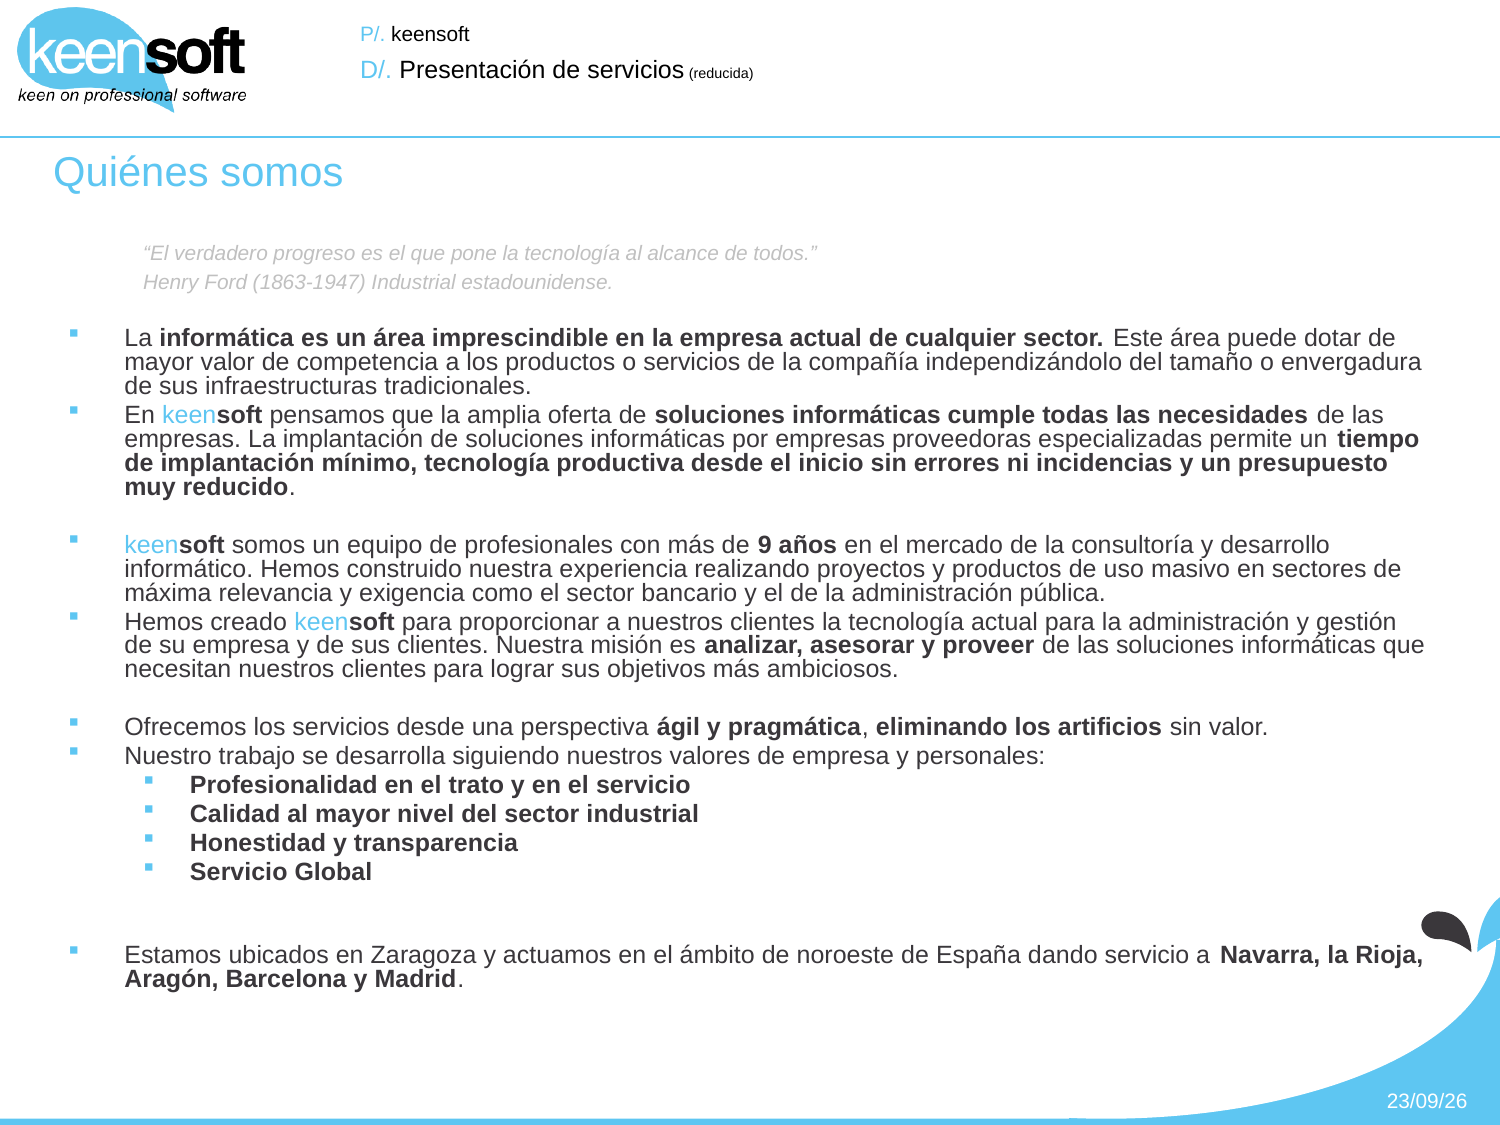

Quiénes somos
# “El verdadero progreso es el que pone la tecnología al alcance de todos.”
Henry Ford (1863-1947) Industrial estadounidense.
La informática es un área imprescindible en la empresa actual de cualquier sector. Este área puede dotar de mayor valor de competencia a los productos o servicios de la compañía independizándolo del tamaño o envergadura de sus infraestructuras tradicionales.
En keensoft pensamos que la amplia oferta de soluciones informáticas cumple todas las necesidades de las empresas. La implantación de soluciones informáticas por empresas proveedoras especializadas permite un tiempo de implantación mínimo, tecnología productiva desde el inicio sin errores ni incidencias y un presupuesto muy reducido.
keensoft somos un equipo de profesionales con más de 9 años en el mercado de la consultoría y desarrollo informático. Hemos construido nuestra experiencia realizando proyectos y productos de uso masivo en sectores de máxima relevancia y exigencia como el sector bancario y el de la administración pública.
Hemos creado keensoft para proporcionar a nuestros clientes la tecnología actual para la administración y gestión de su empresa y de sus clientes. Nuestra misión es analizar, asesorar y proveer de las soluciones informáticas que necesitan nuestros clientes para lograr sus objetivos más ambiciosos.
Ofrecemos los servicios desde una perspectiva ágil y pragmática, eliminando los artificios sin valor.
Nuestro trabajo se desarrolla siguiendo nuestros valores de empresa y personales:
Profesionalidad en el trato y en el servicio
Calidad al mayor nivel del sector industrial
Honestidad y transparencia
Servicio Global
Estamos ubicados en Zaragoza y actuamos en el ámbito de noroeste de España dando servicio a Navarra, la Rioja, Aragón, Barcelona y Madrid.